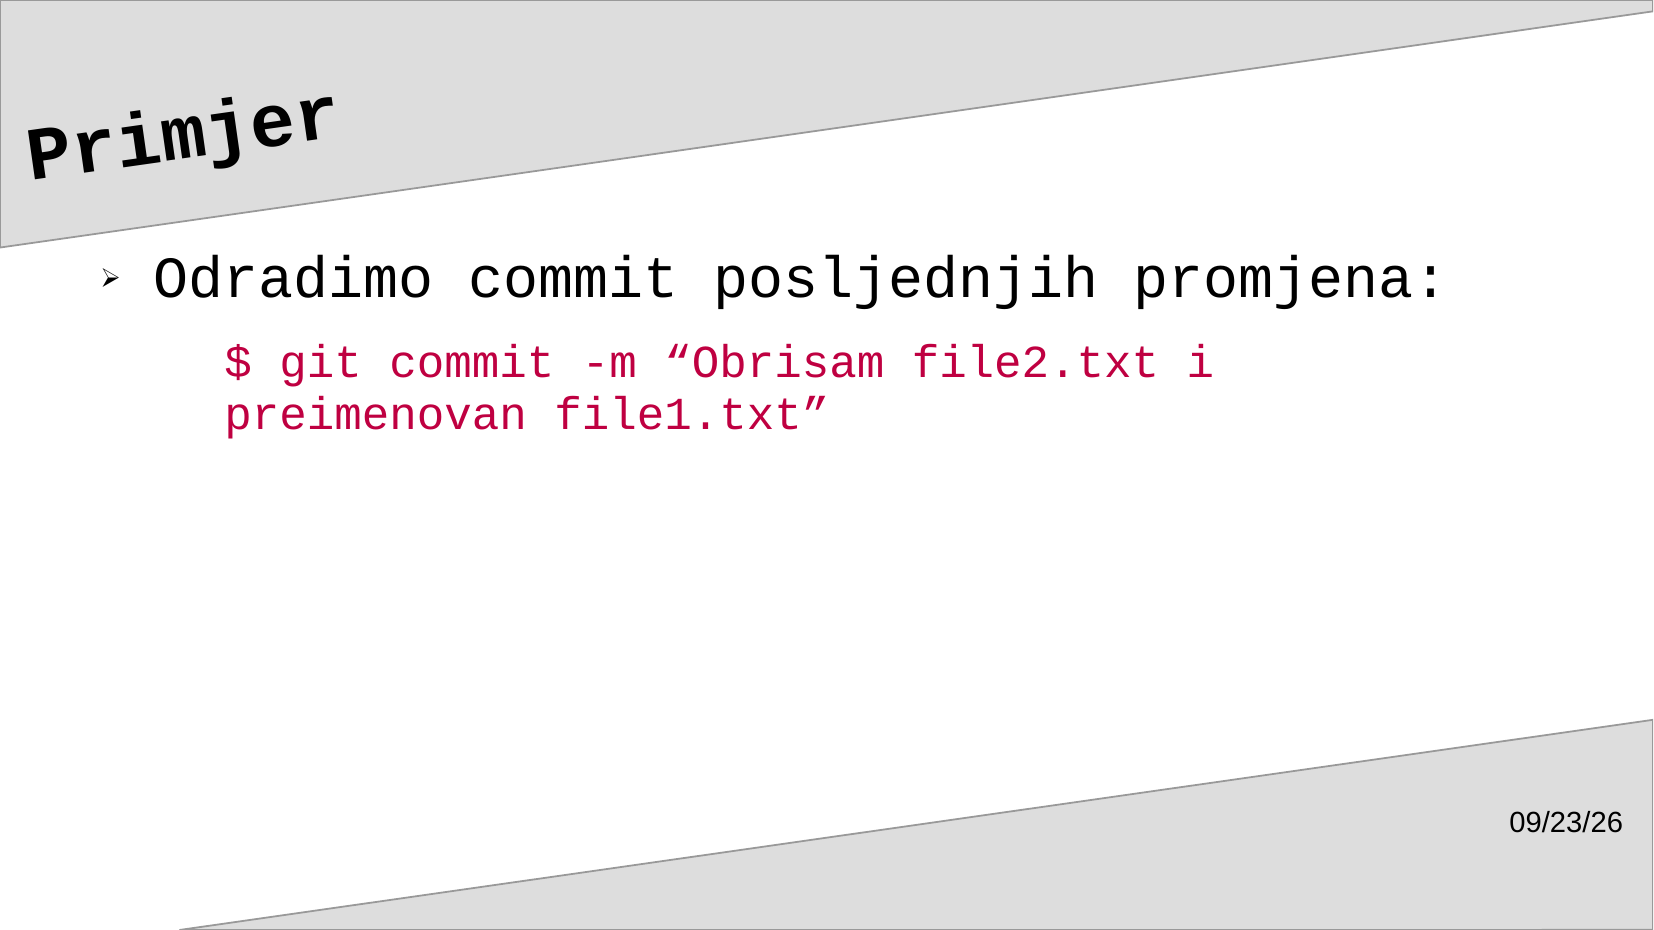

# Primjer
Odradimo commit posljednjih promjena:
$ git commit -m “Obrisam file2.txt i preimenovan file1.txt”
62